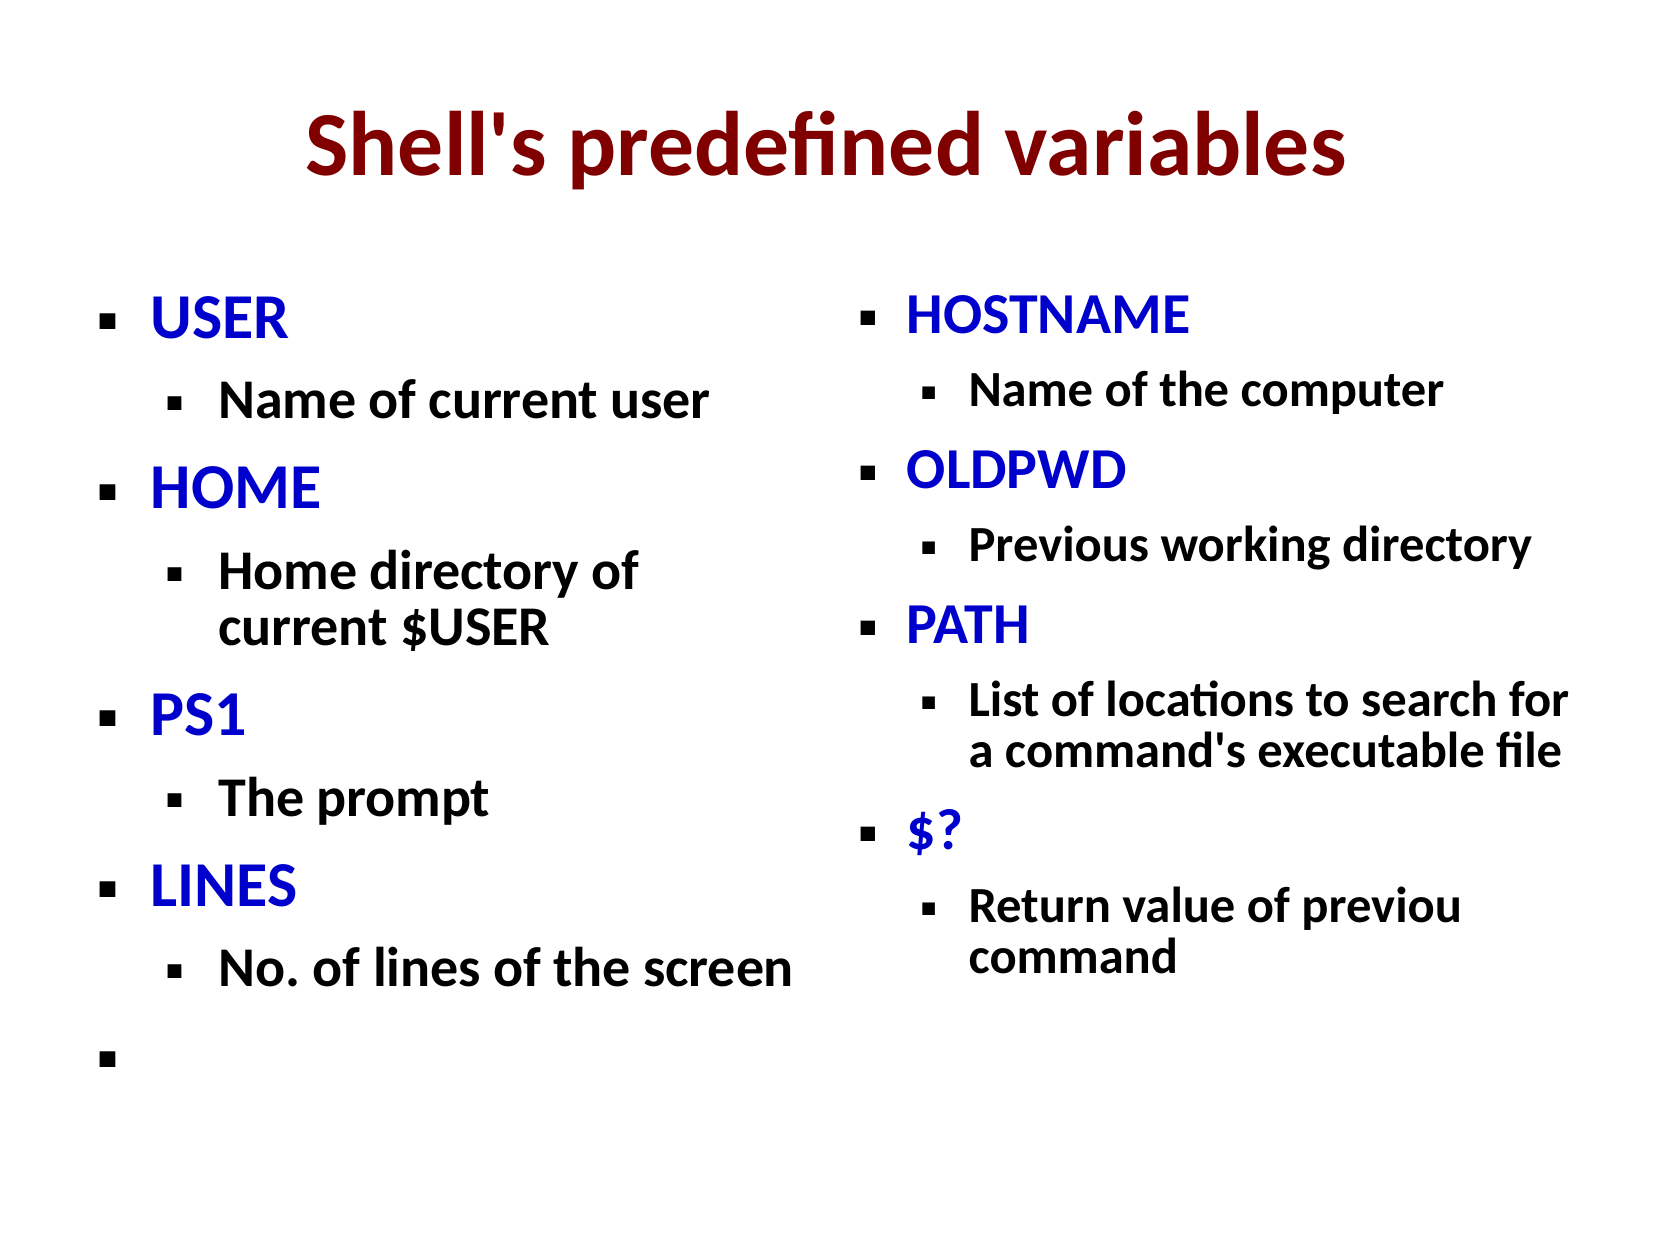

# Shell's predefined variables
USER
Name of current user
HOME
Home directory of current $USER
PS1
The prompt
LINES
No. of lines of the screen
HOSTNAME
Name of the computer
OLDPWD
Previous working directory
PATH
List of locations to search for a command's executable file
$?
Return value of previou command